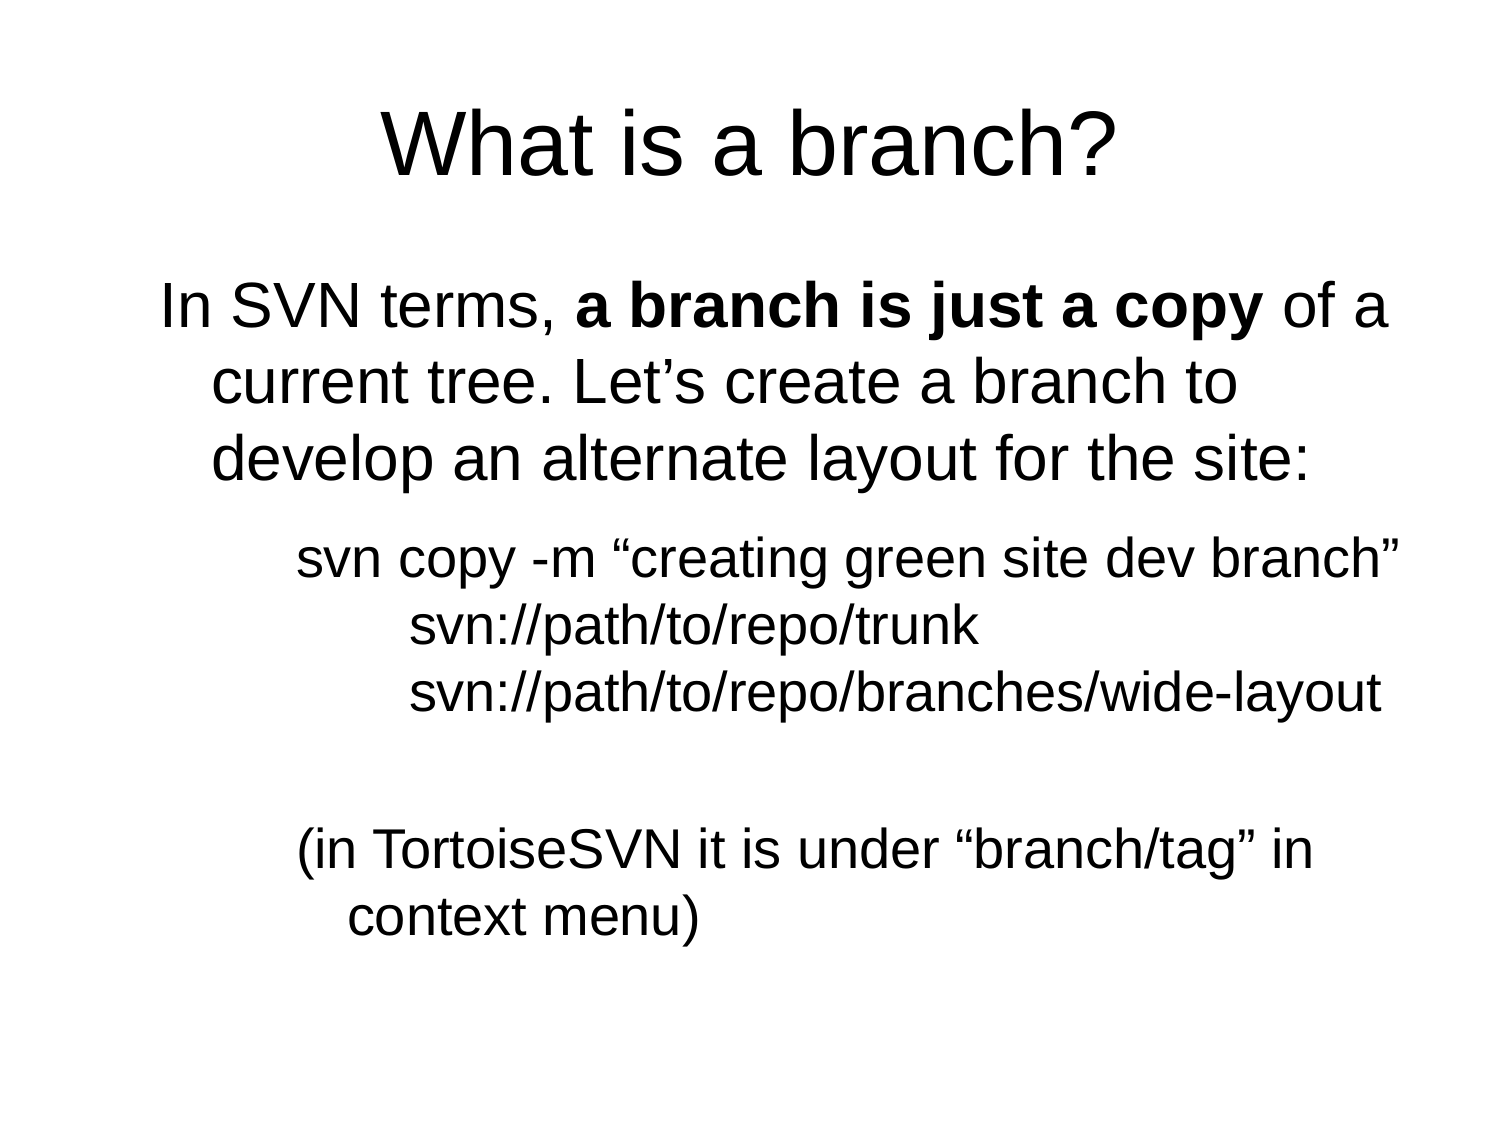

# What is a branch?
In SVN terms, a branch is just a copy of a current tree. Let’s create a branch to develop an alternate layout for the site:
svn copy -m “creating green site dev branch”
 svn://path/to/repo/trunk
 svn://path/to/repo/branches/wide-layout
(in TortoiseSVN it is under “branch/tag” in context menu)